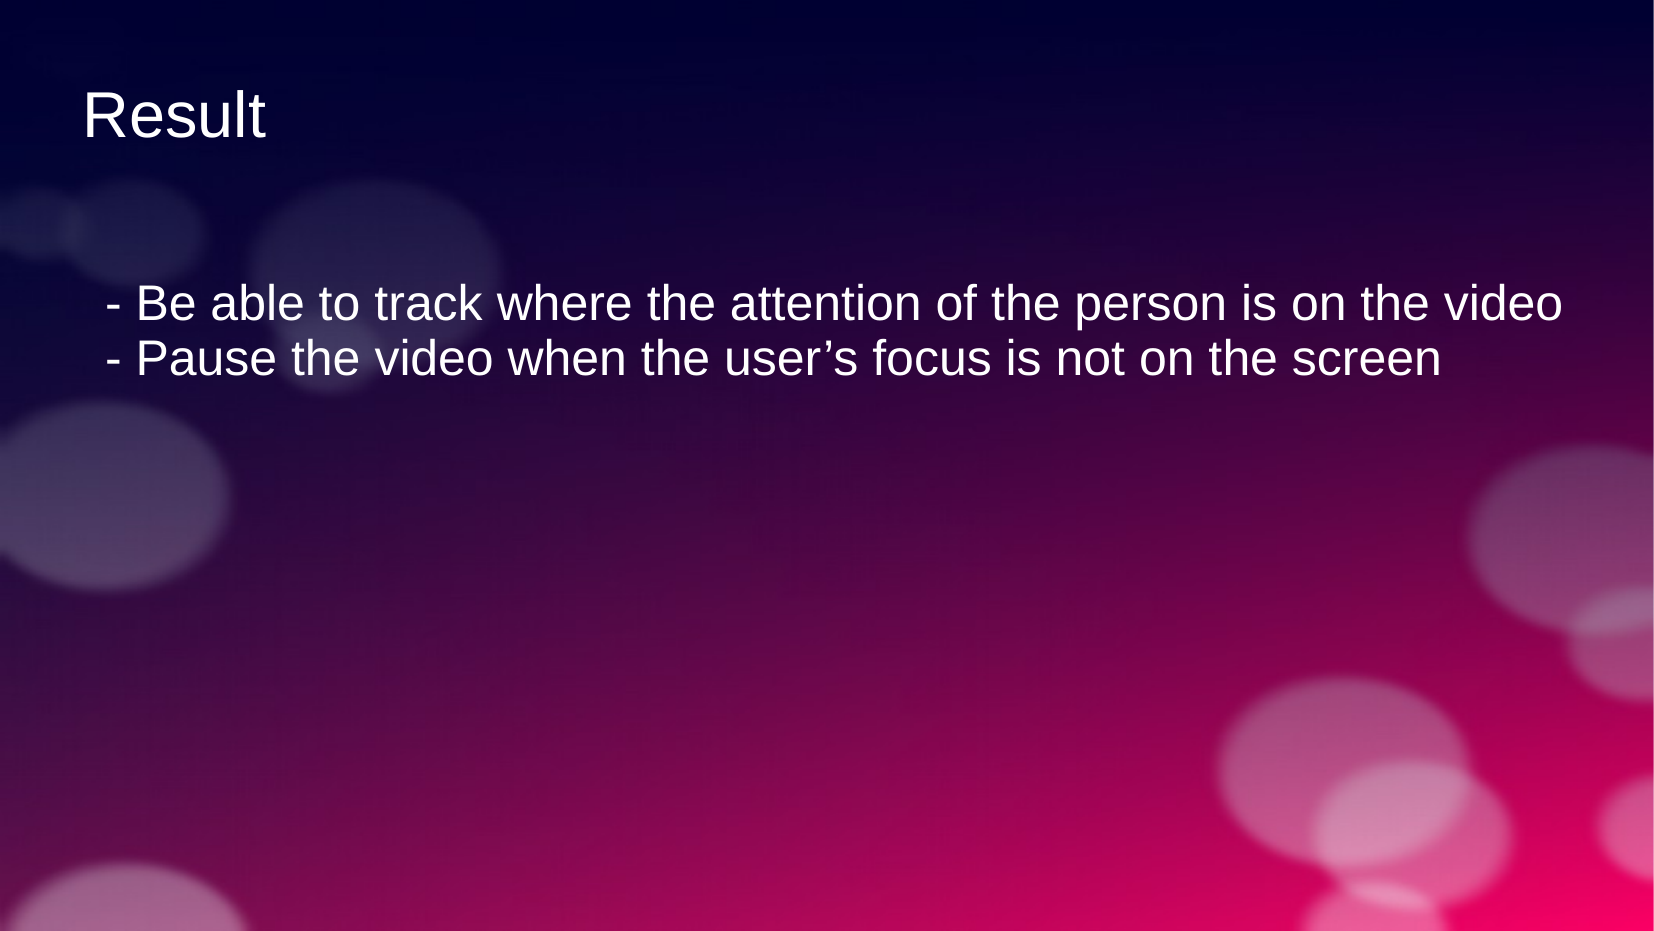

# Result
- Be able to track where the attention of the person is on the video
- Pause the video when the user’s focus is not on the screen